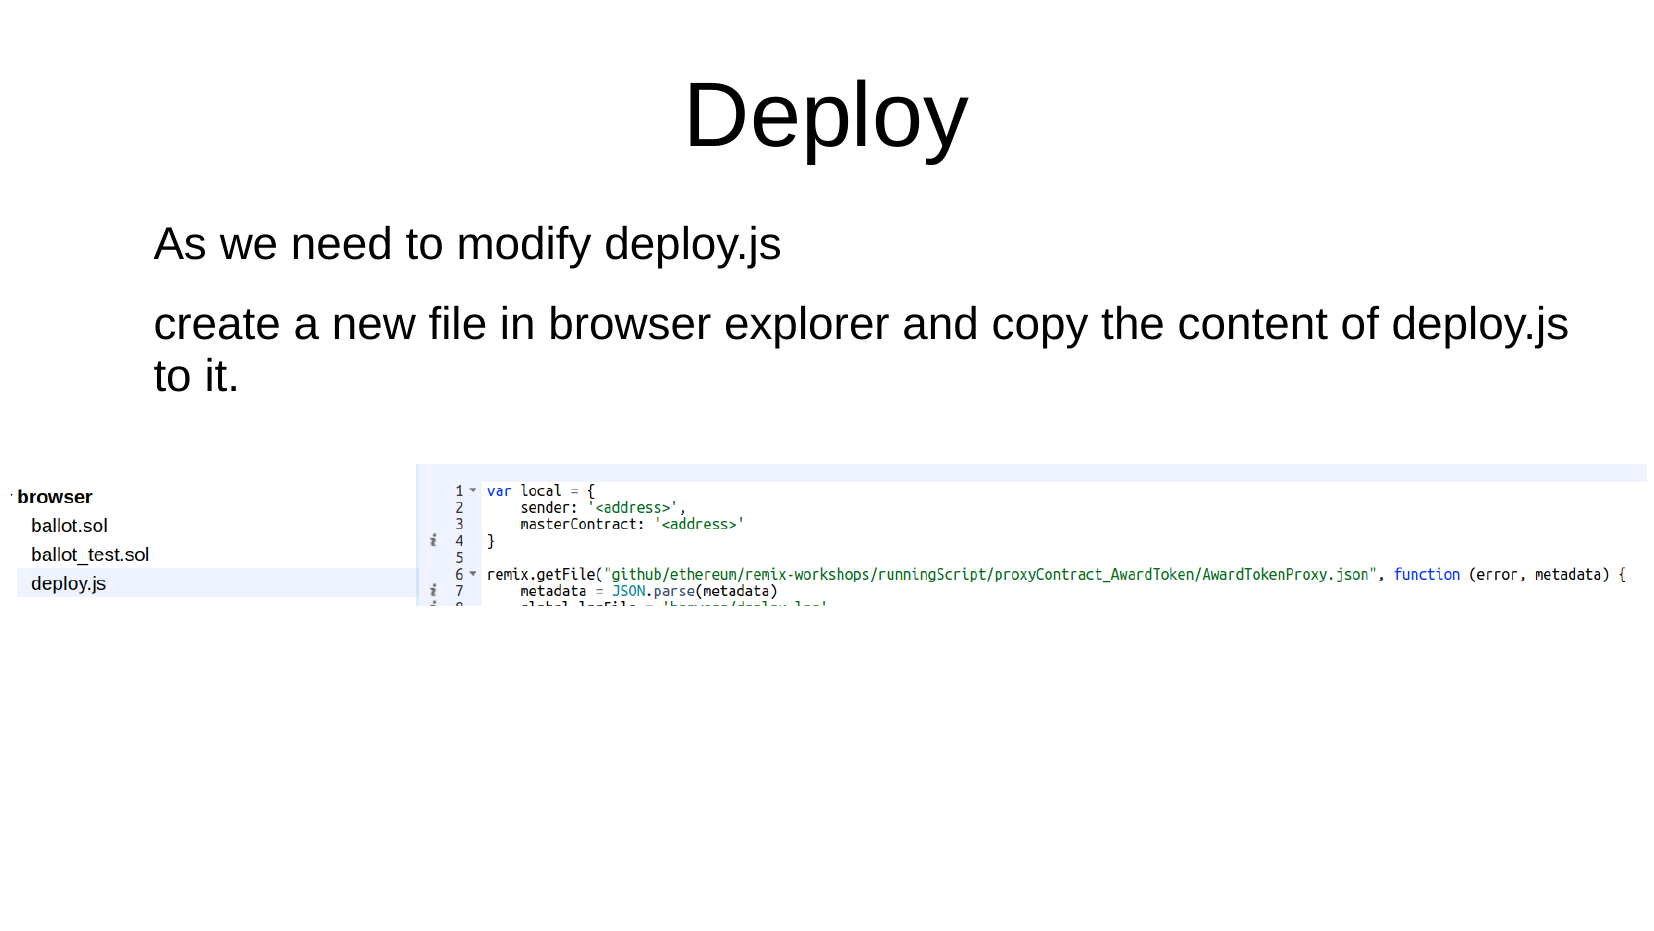

# Deploy
As we need to modify deploy.js
create a new file in browser explorer and copy the content of deploy.js to it.